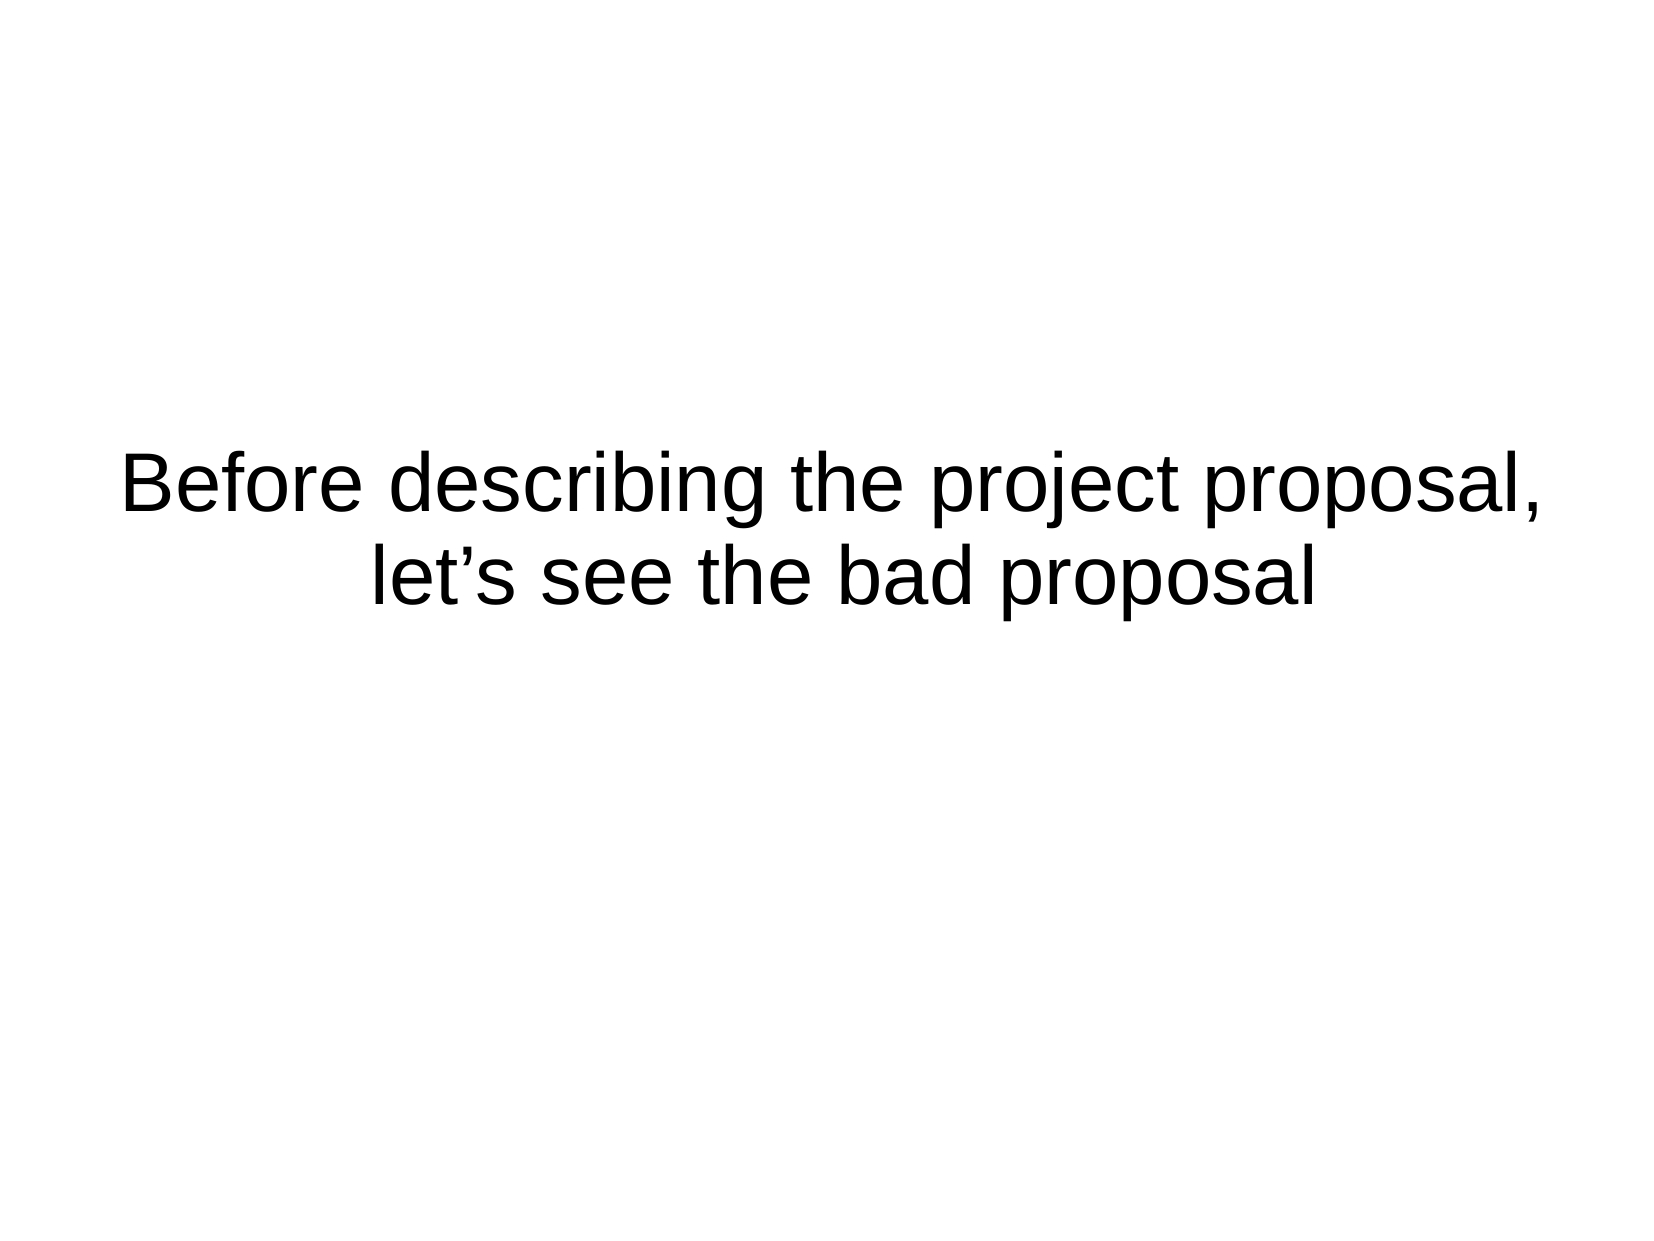

# Before describing the project proposal,
let’s see the bad proposal